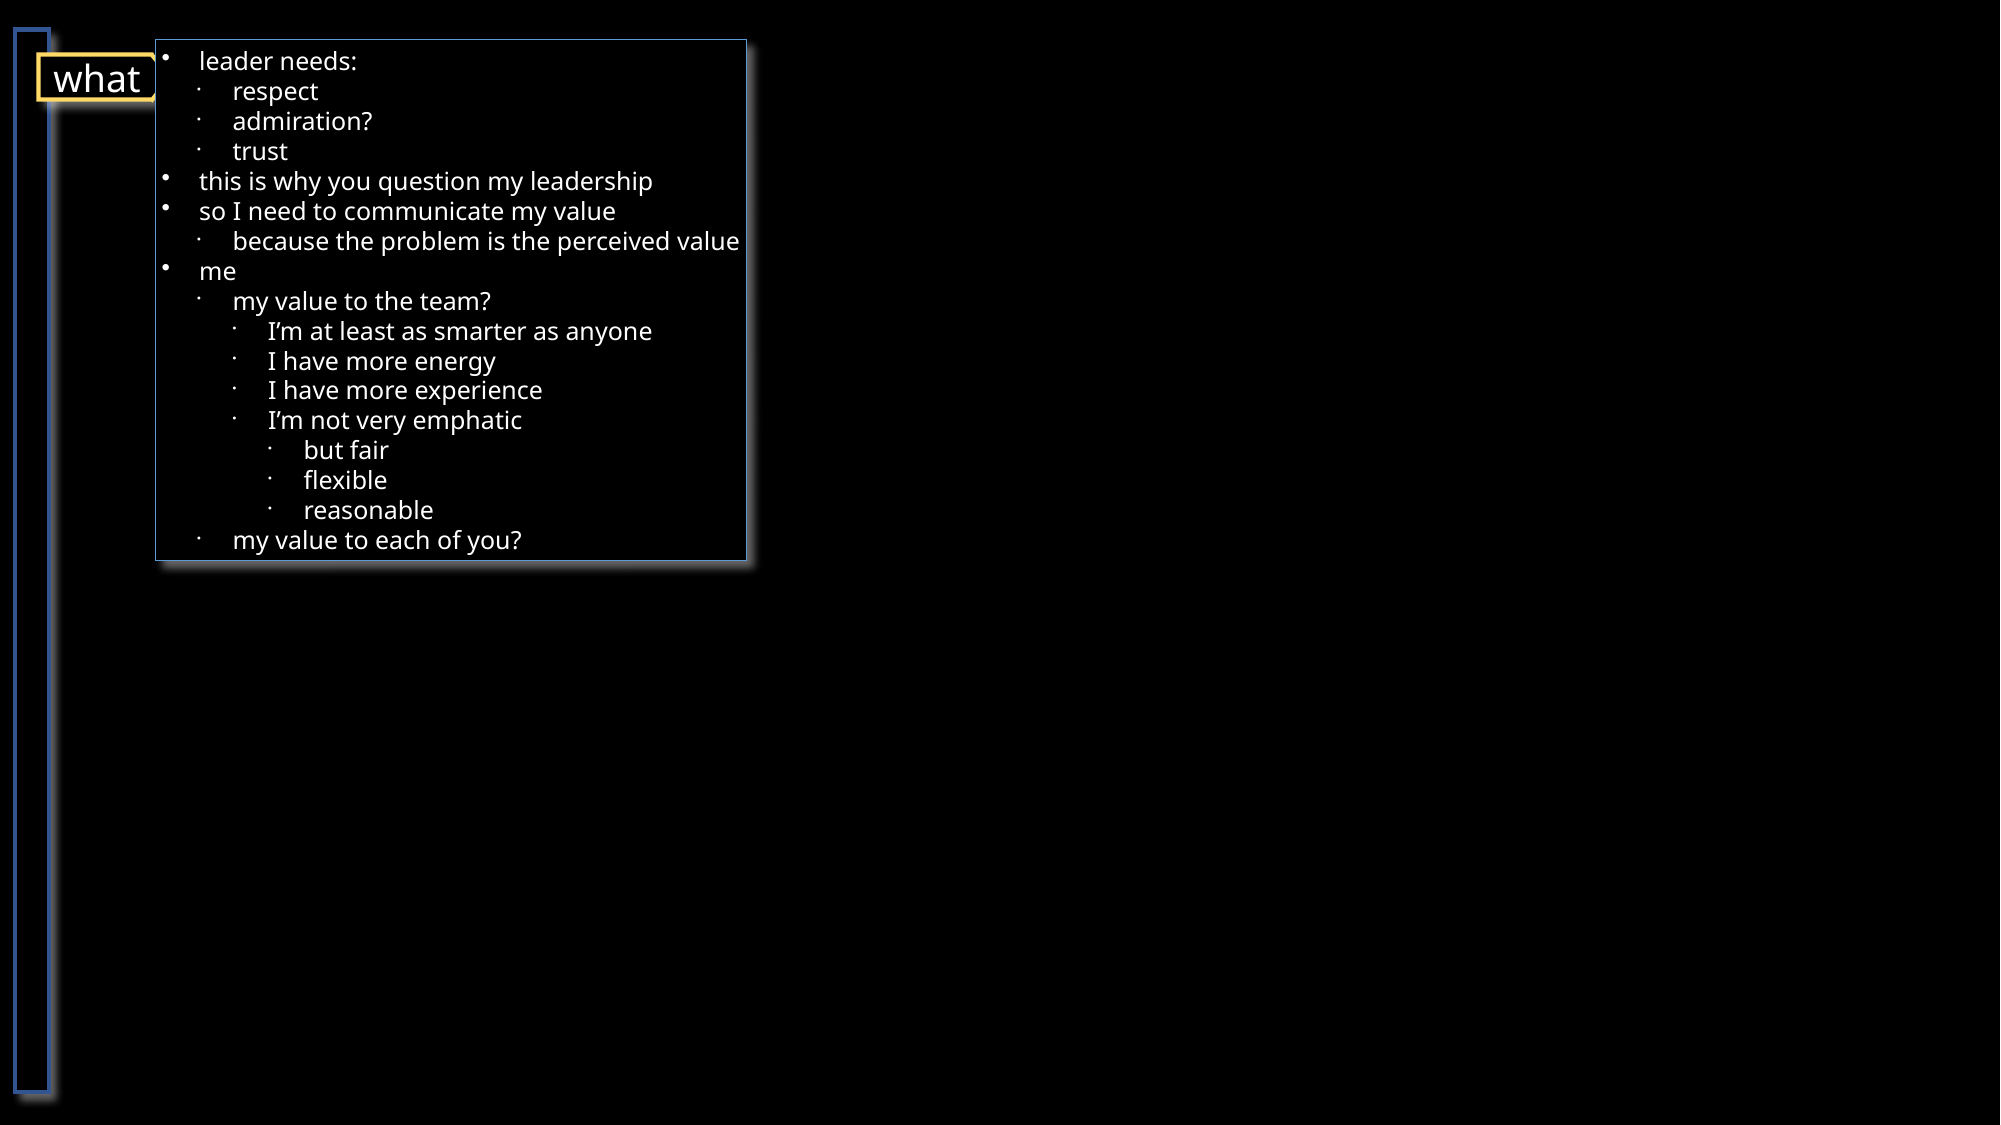

# 5.4 me
leader needs:
respect
admiration?
trust
this is why you question my leadership
so I need to communicate my value
because the problem is the perceived value
me
my value to the team?
I’m at least as smarter as anyone
I have more energy
I have more experience
I’m not very emphatic
but fair
flexible
reasonable
my value to each of you?
what